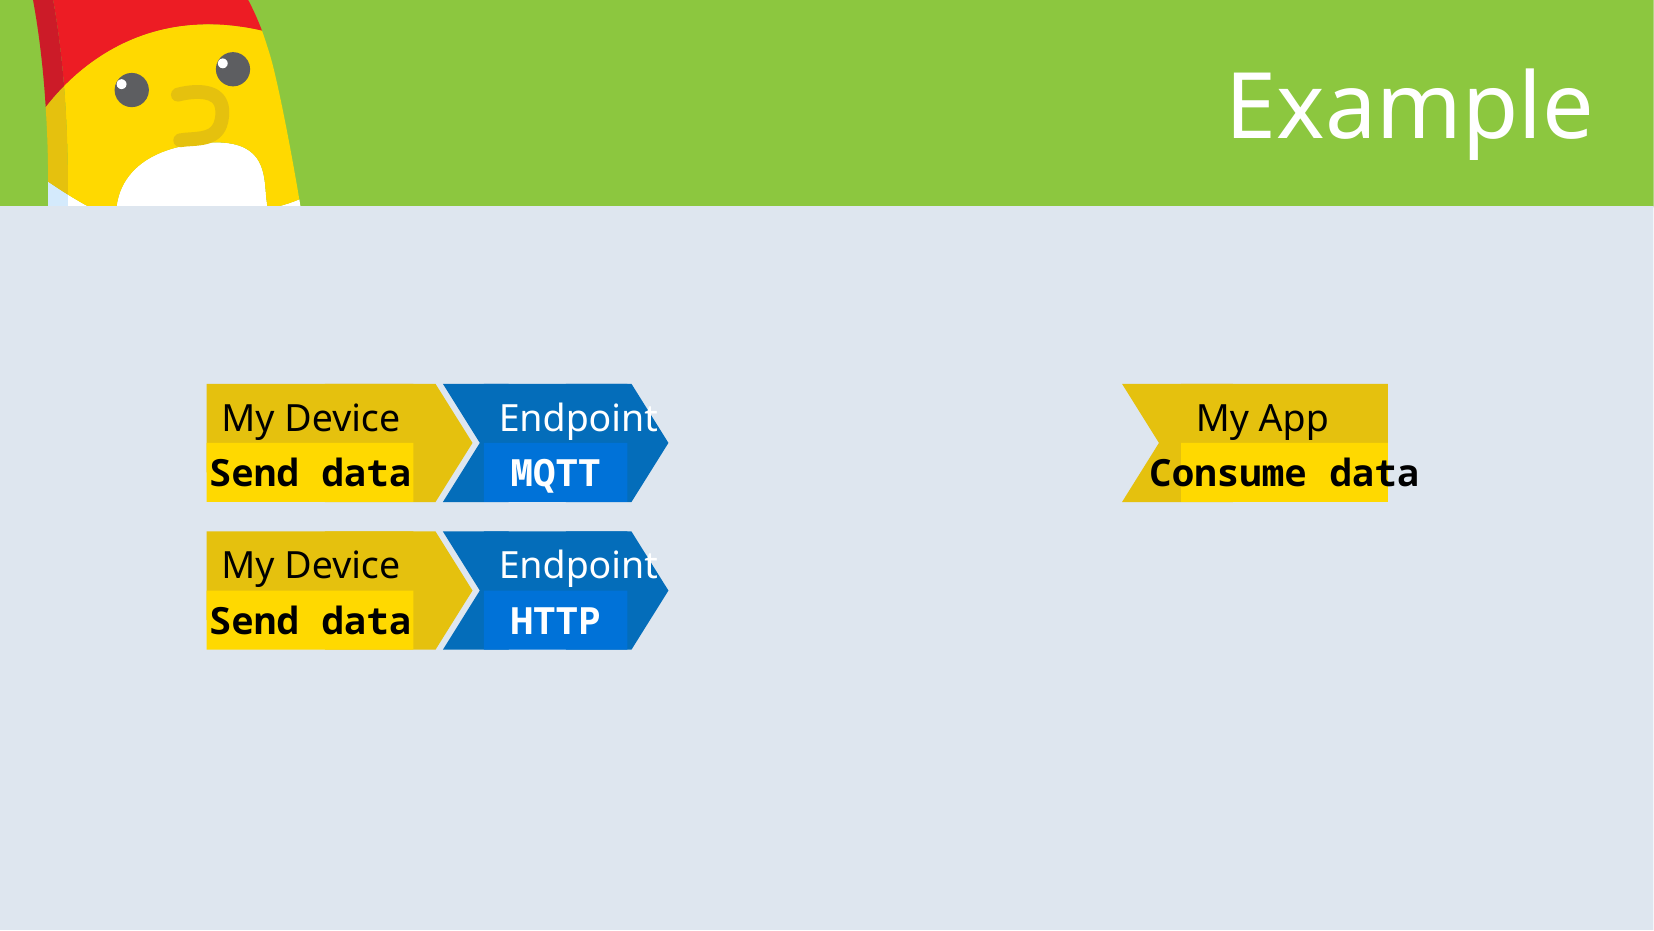

# Example
My Device
Send data
Endpoint
MQTT
My App
Consume data
My Device
Send data
Endpoint
HTTP